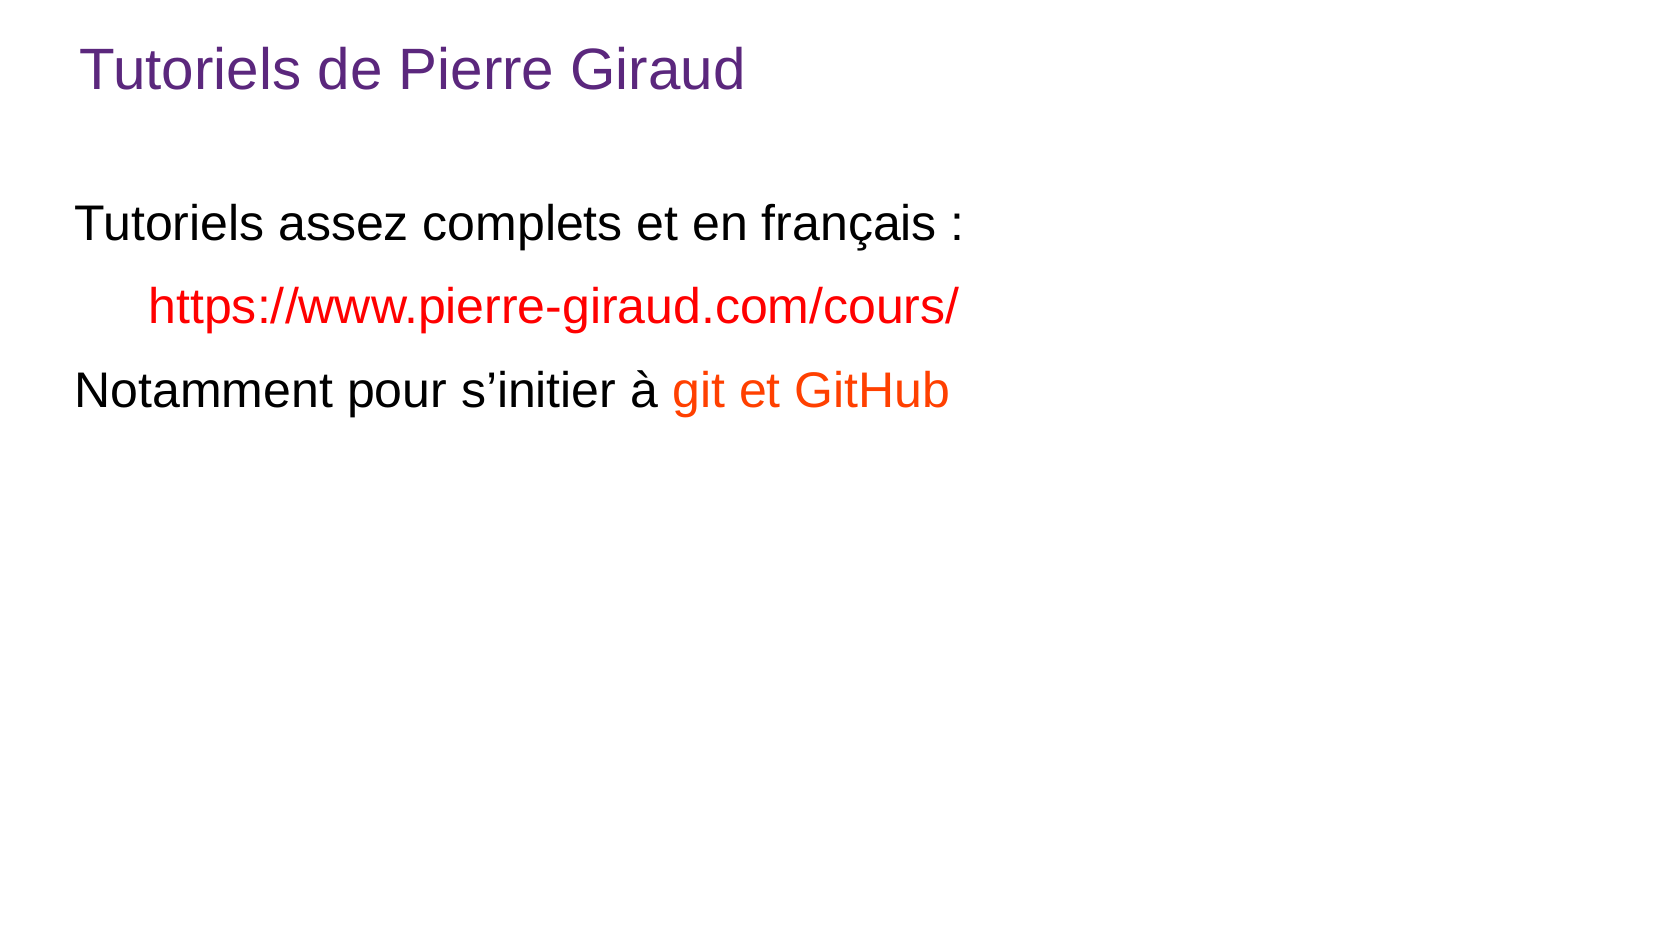

# Tutoriels de Pierre Giraud
Tutoriels assez complets et en français :
	https://www.pierre-giraud.com/cours/
Notamment pour s’initier à git et GitHub